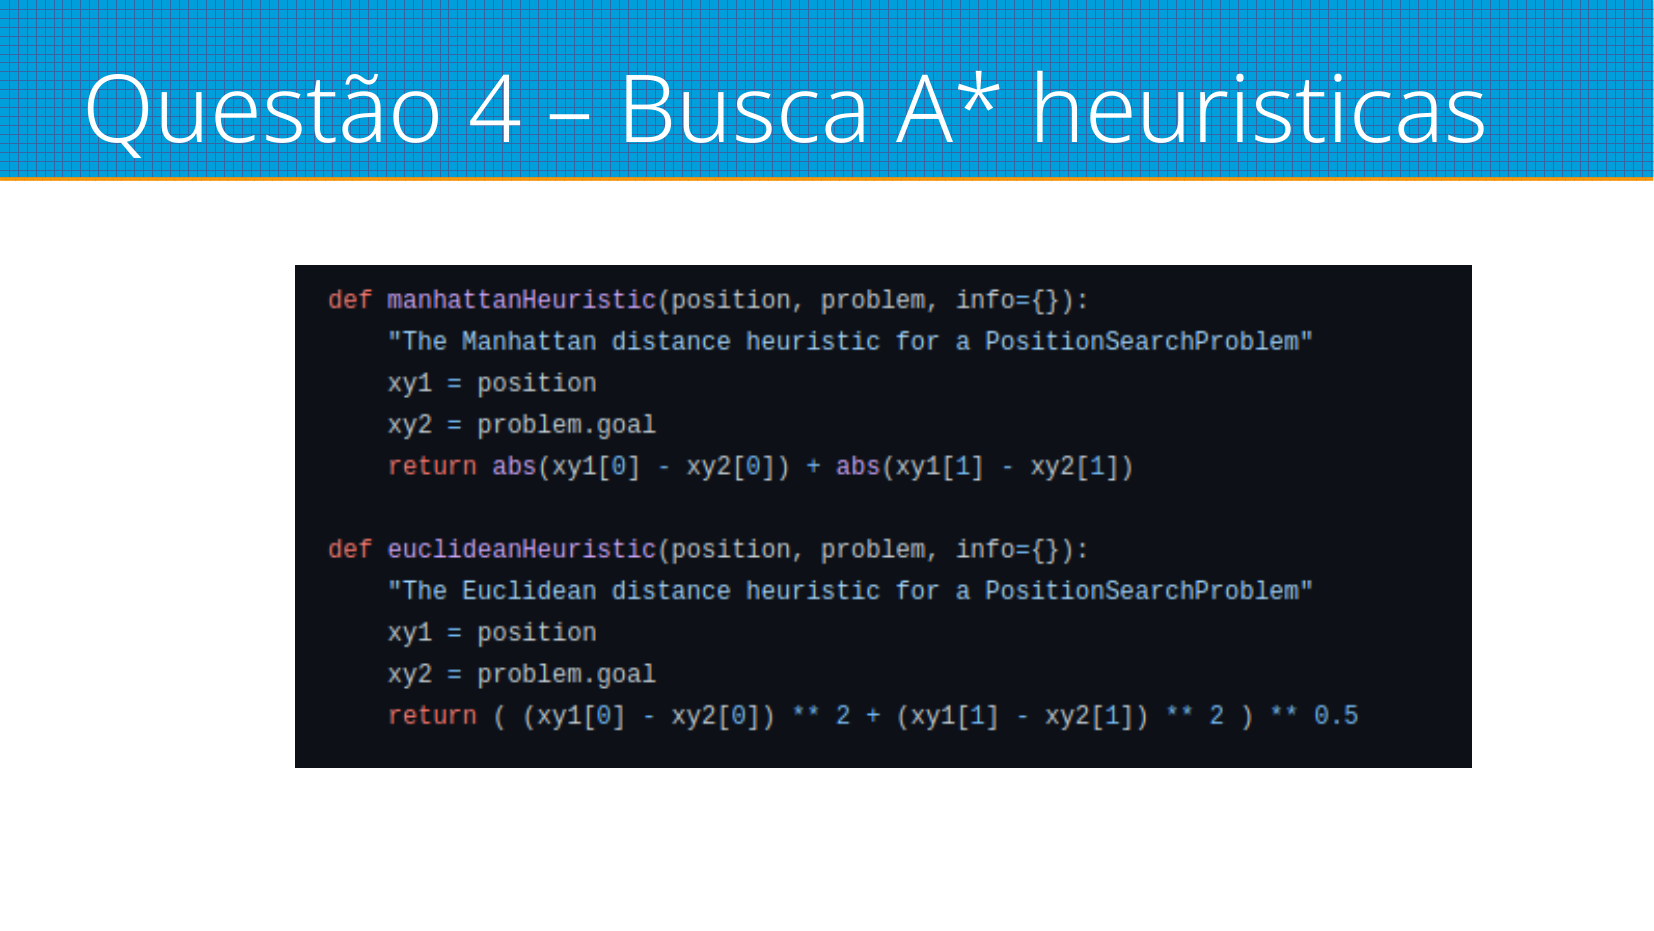

# Questão 4 – Busca A* heuristicas